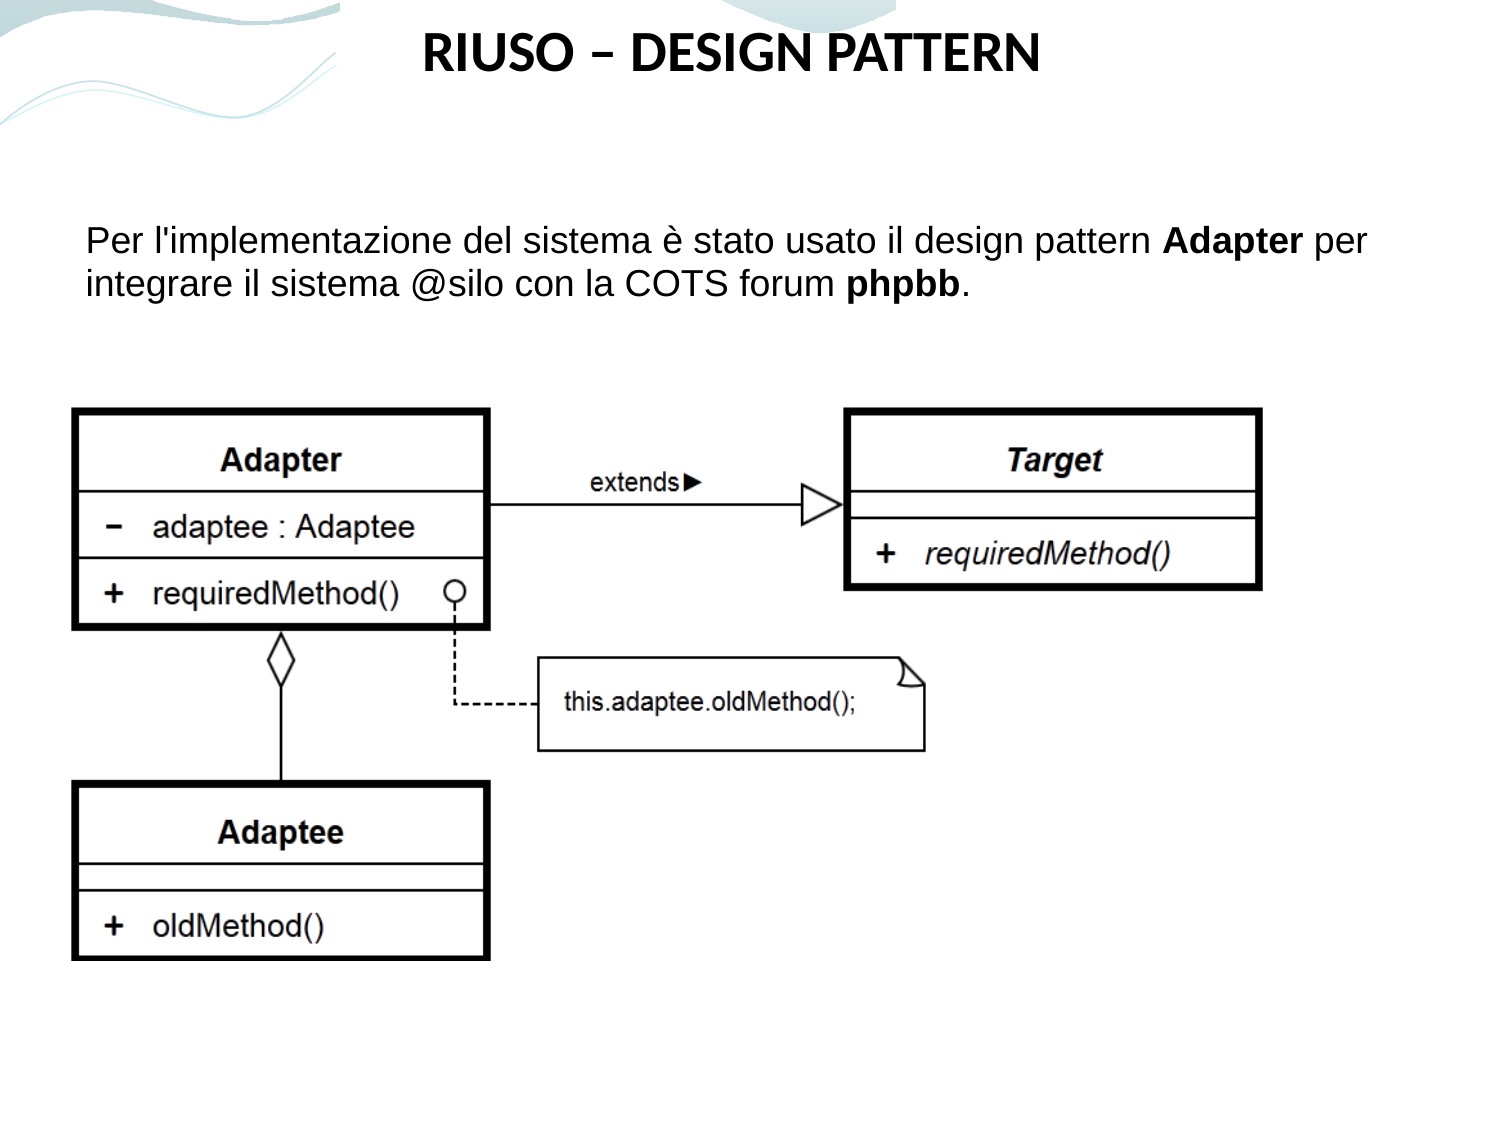

RIUSO – DESIGN PATTERN
Per l'implementazione del sistema è stato usato il design pattern Adapter per integrare il sistema @silo con la COTS forum phpbb.